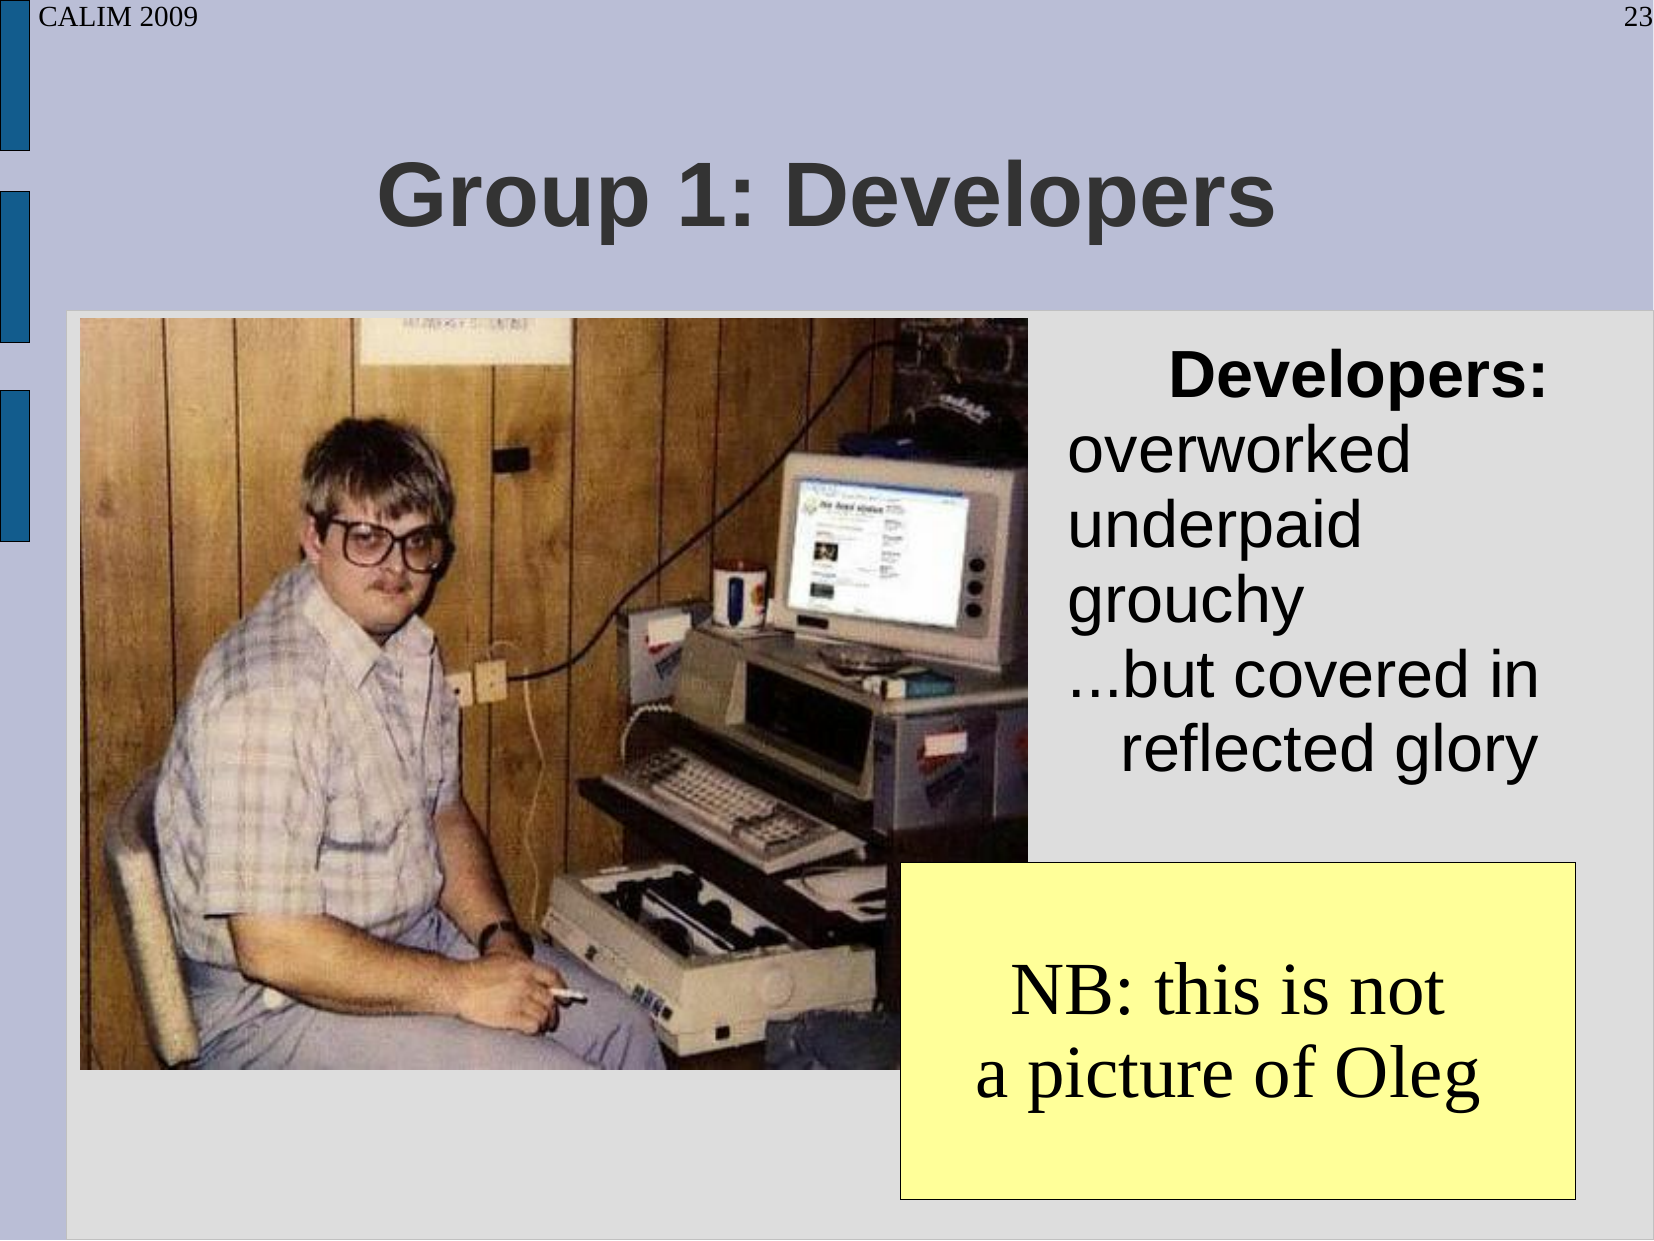

CALIM 2009
23
# Group 1: Developers
Developers:
overworked
underpaid
grouchy
...but covered in reflected glory
NB: this is not
a picture of Oleg